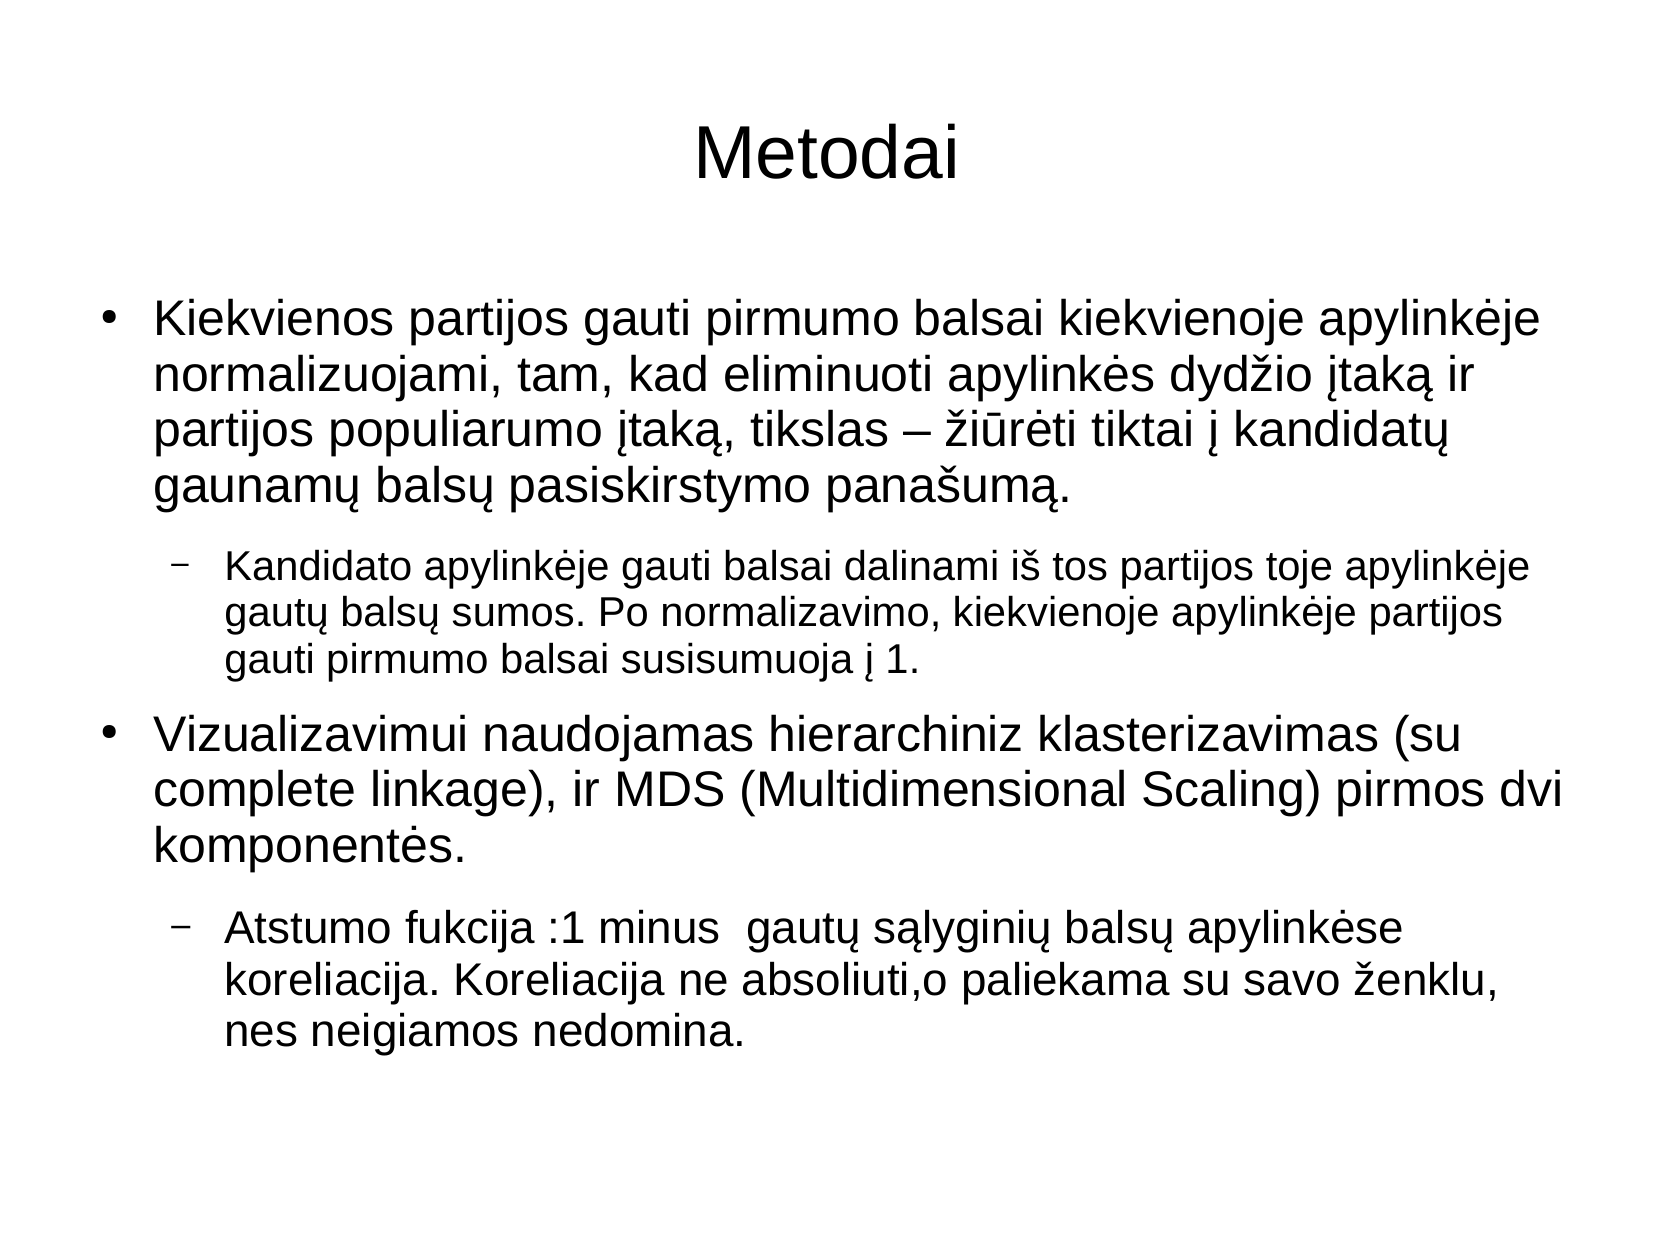

# Metodai
Kiekvienos partijos gauti pirmumo balsai kiekvienoje apylinkėje normalizuojami, tam, kad eliminuoti apylinkės dydžio įtaką ir partijos populiarumo įtaką, tikslas – žiūrėti tiktai į kandidatų gaunamų balsų pasiskirstymo panašumą.
Kandidato apylinkėje gauti balsai dalinami iš tos partijos toje apylinkėje gautų balsų sumos. Po normalizavimo, kiekvienoje apylinkėje partijos gauti pirmumo balsai susisumuoja į 1.
Vizualizavimui naudojamas hierarchiniz klasterizavimas (su complete linkage), ir MDS (Multidimensional Scaling) pirmos dvi komponentės.
Atstumo fukcija :1 minus gautų sąlyginių balsų apylinkėse koreliacija. Koreliacija ne absoliuti,o paliekama su savo ženklu, nes neigiamos nedomina.